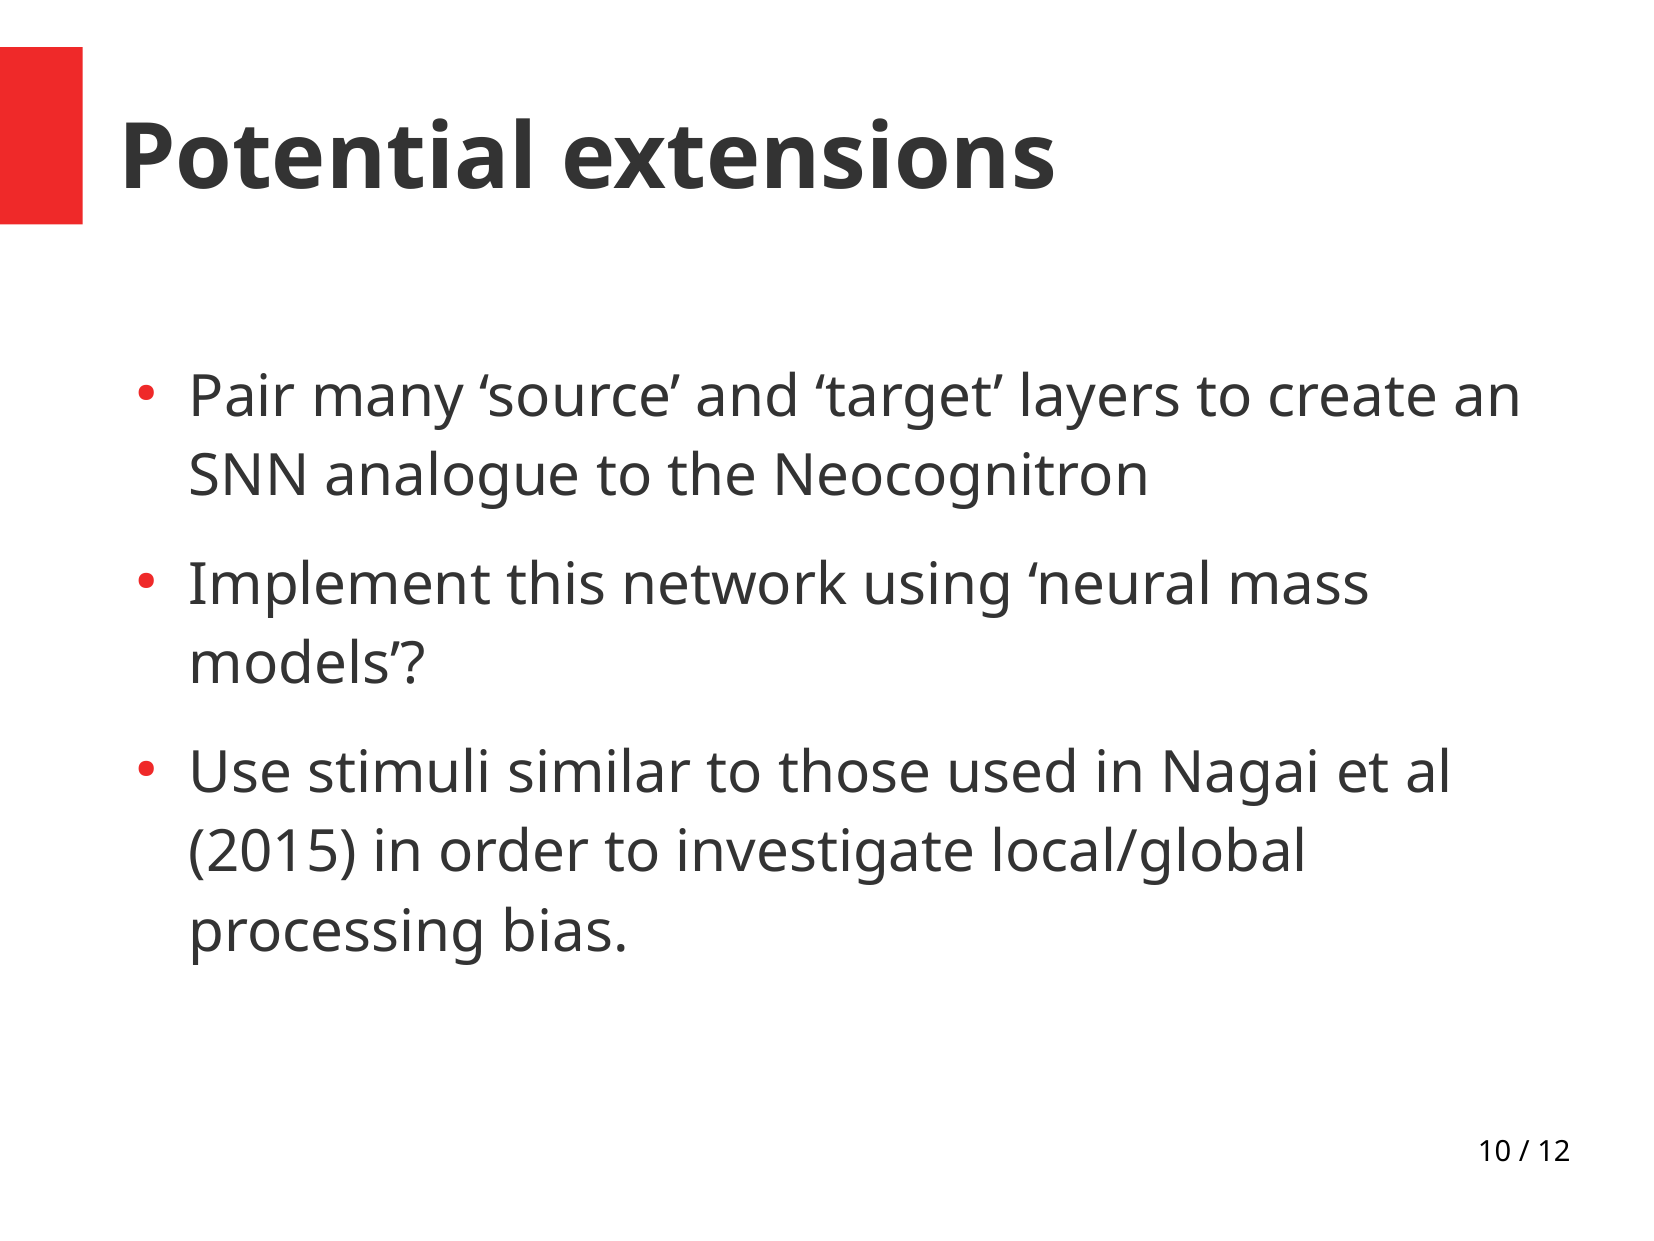

# Potential extensions
Pair many ‘source’ and ‘target’ layers to create an SNN analogue to the Neocognitron
Implement this network using ‘neural mass models’?
Use stimuli similar to those used in Nagai et al (2015) in order to investigate local/global processing bias.
10